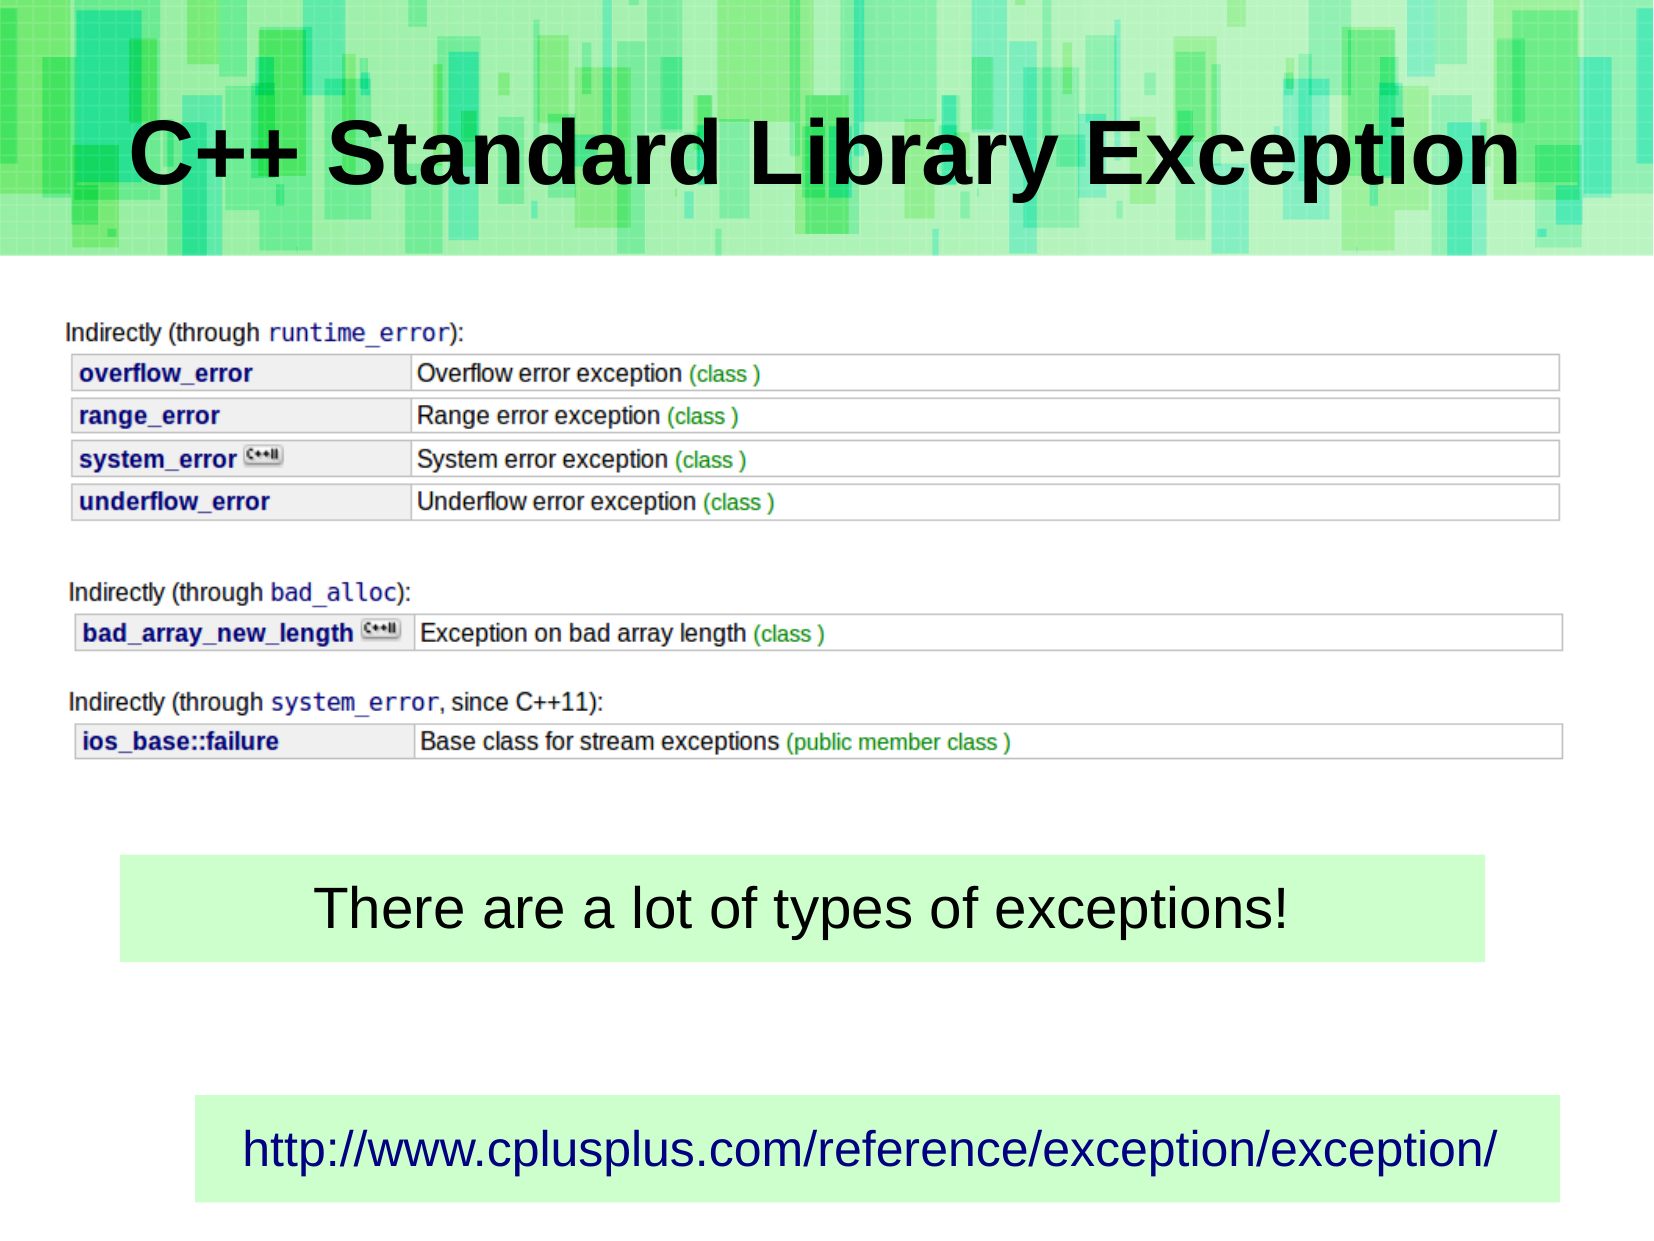

# C++ Standard Library Exception
There are a lot of types of exceptions!
http://www.cplusplus.com/reference/exception/exception/